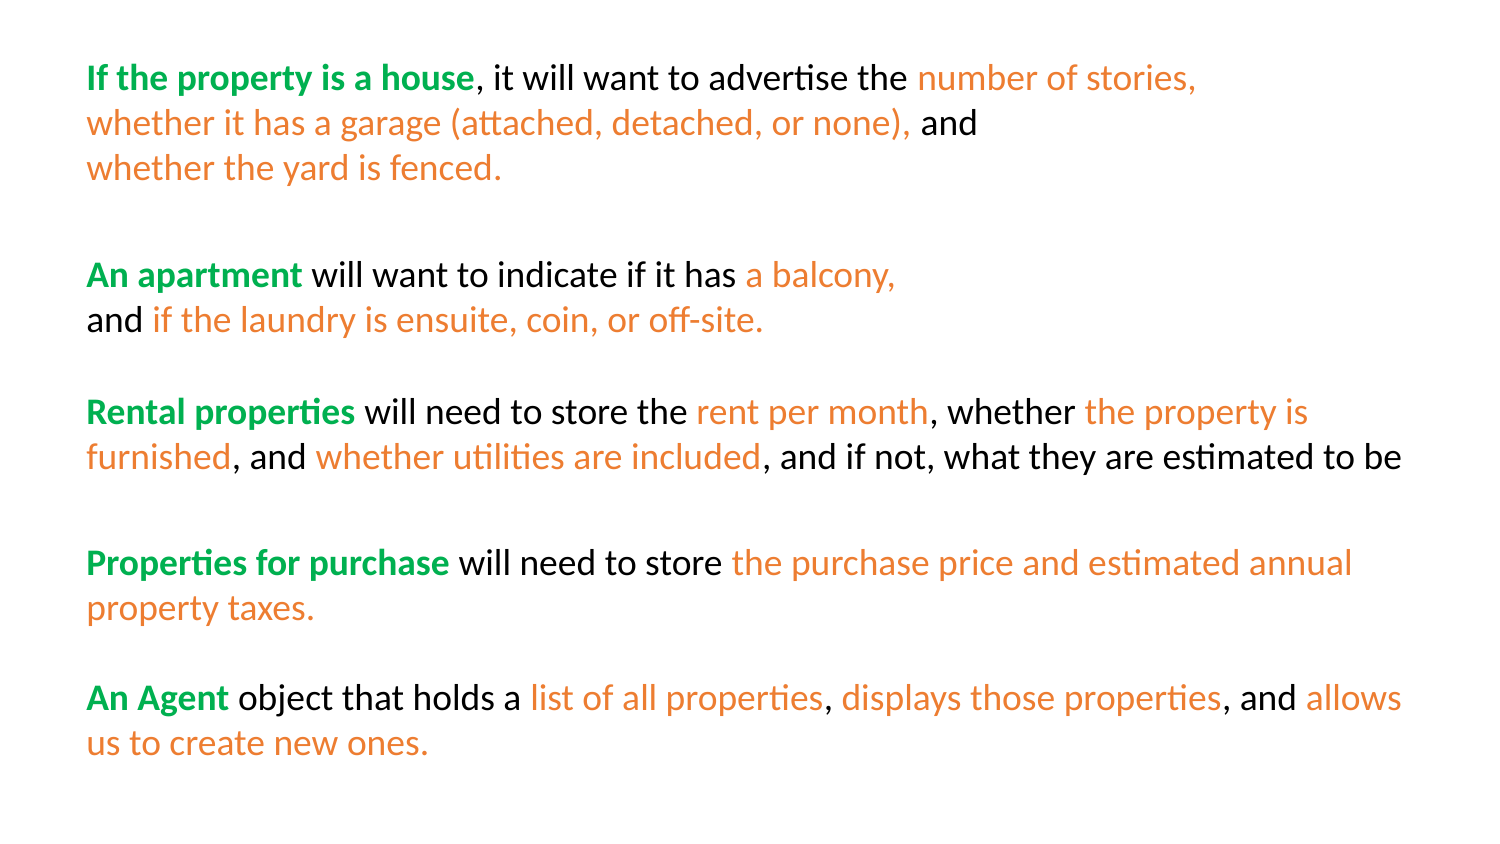

If the property is a house, it will want to advertise the number of stories,
whether it has a garage (attached, detached, or none), and
whether the yard is fenced.
An apartment will want to indicate if it has a balcony,
and if the laundry is ensuite, coin, or off-site.
Rental properties will need to store the rent per month, whether the property is furnished, and whether utilities are included, and if not, what they are estimated to be
Properties for purchase will need to store the purchase price and estimated annual property taxes.
An Agent object that holds a list of all properties, displays those properties, and allows us to create new ones.